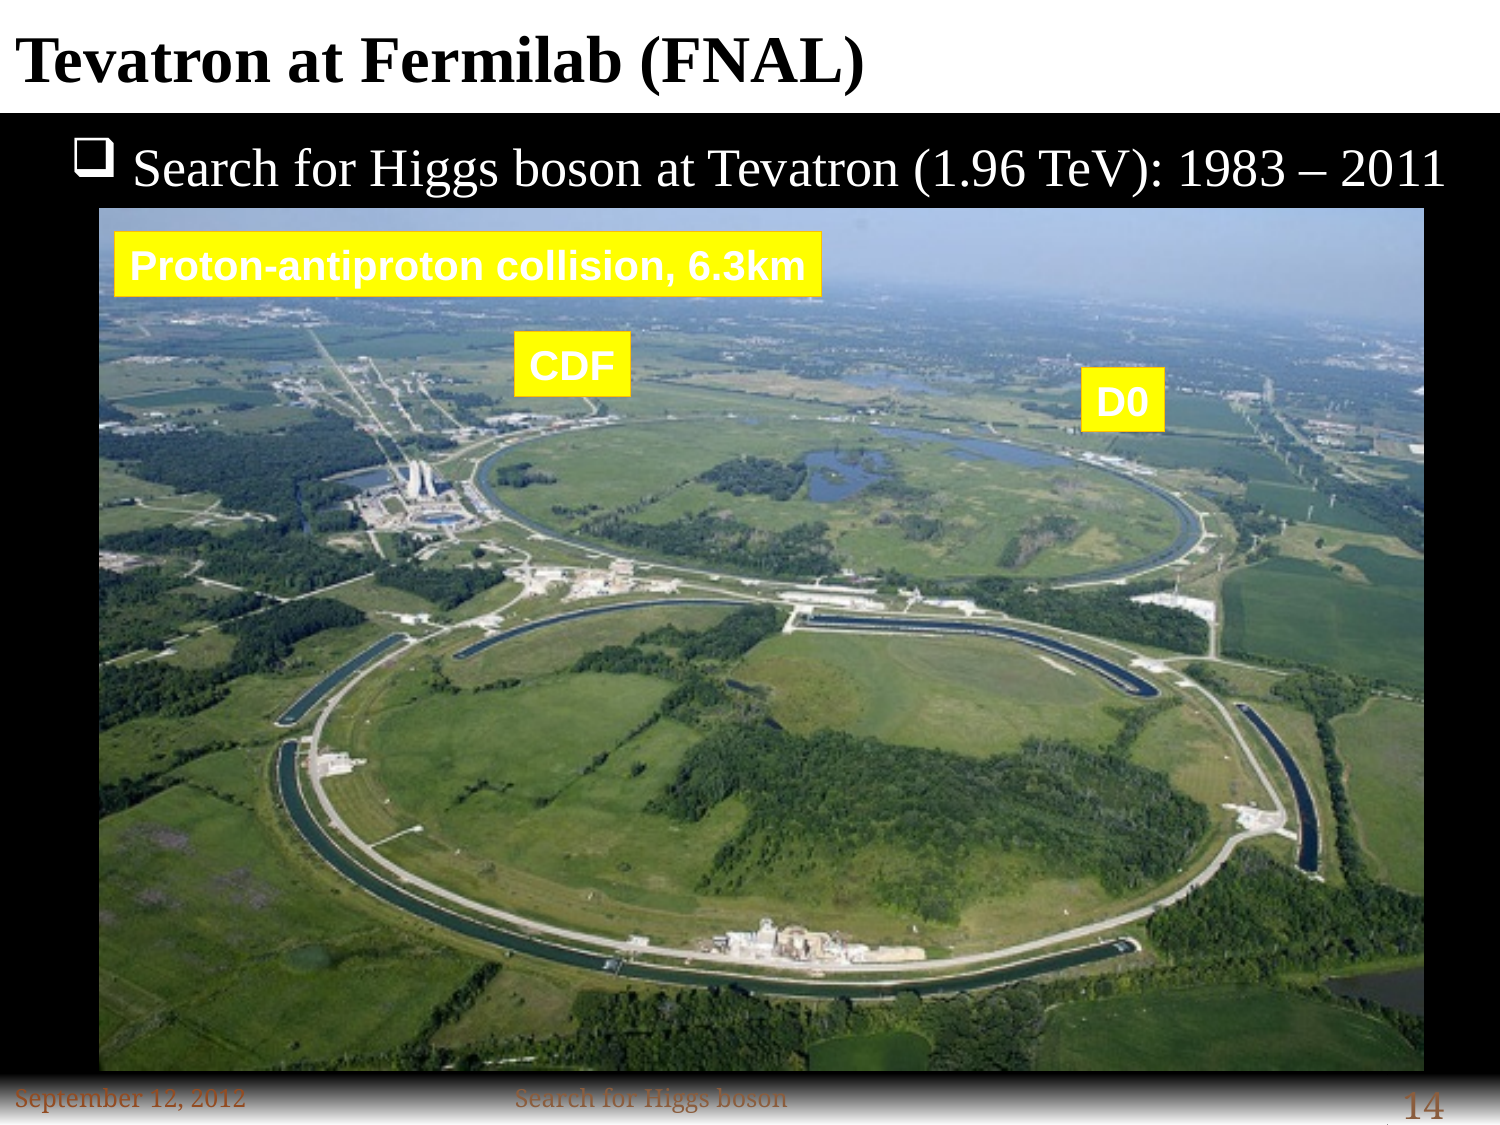

# Tevatron at Fermilab (FNAL)
 Search for Higgs boson at Tevatron (1.96 TeV): 1983 – 2011
Proton-antiproton collision, 6.3km
CDF
D0
September 12, 2012
Search for Higgs boson